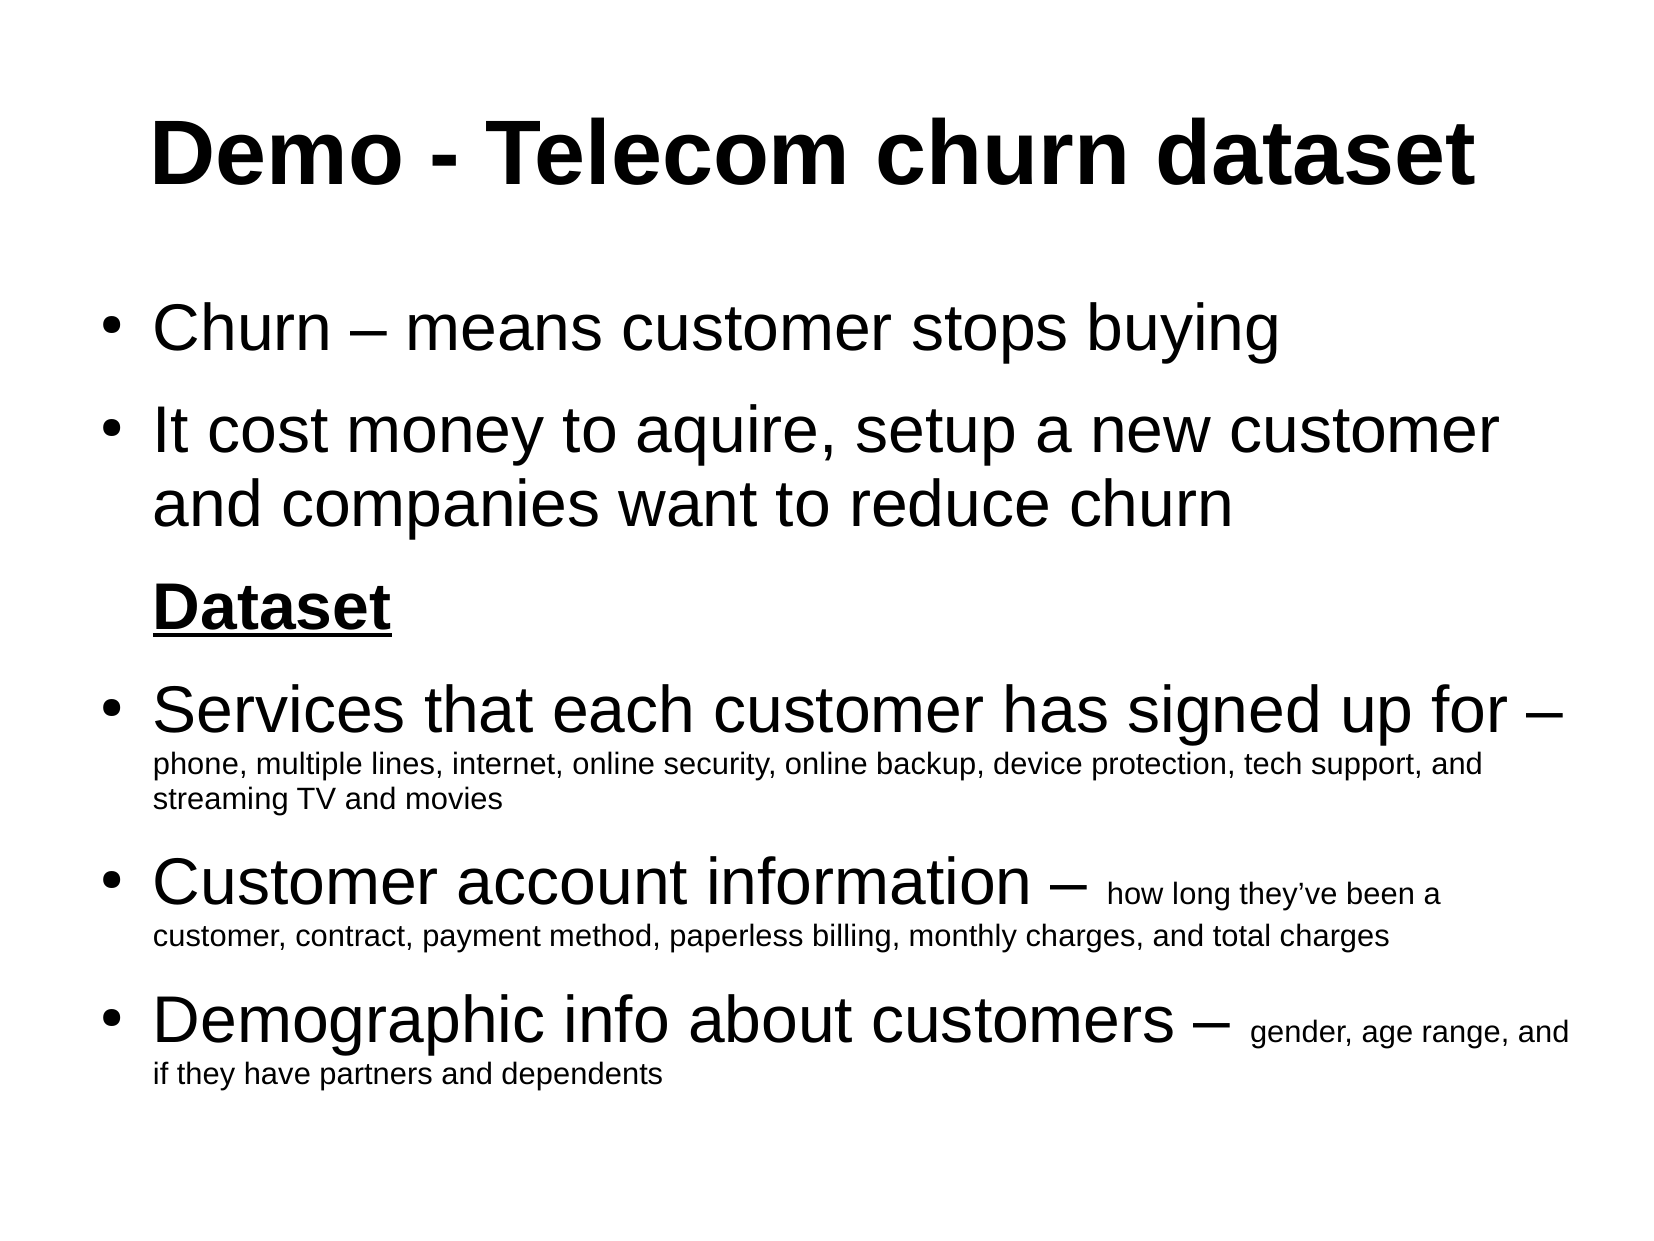

# Demo - Telecom churn dataset
Churn – means customer stops buying
It cost money to aquire, setup a new customer and companies want to reduce churn
Dataset
Services that each customer has signed up for – phone, multiple lines, internet, online security, online backup, device protection, tech support, and streaming TV and movies
Customer account information – how long they’ve been a customer, contract, payment method, paperless billing, monthly charges, and total charges
Demographic info about customers – gender, age range, and if they have partners and dependents